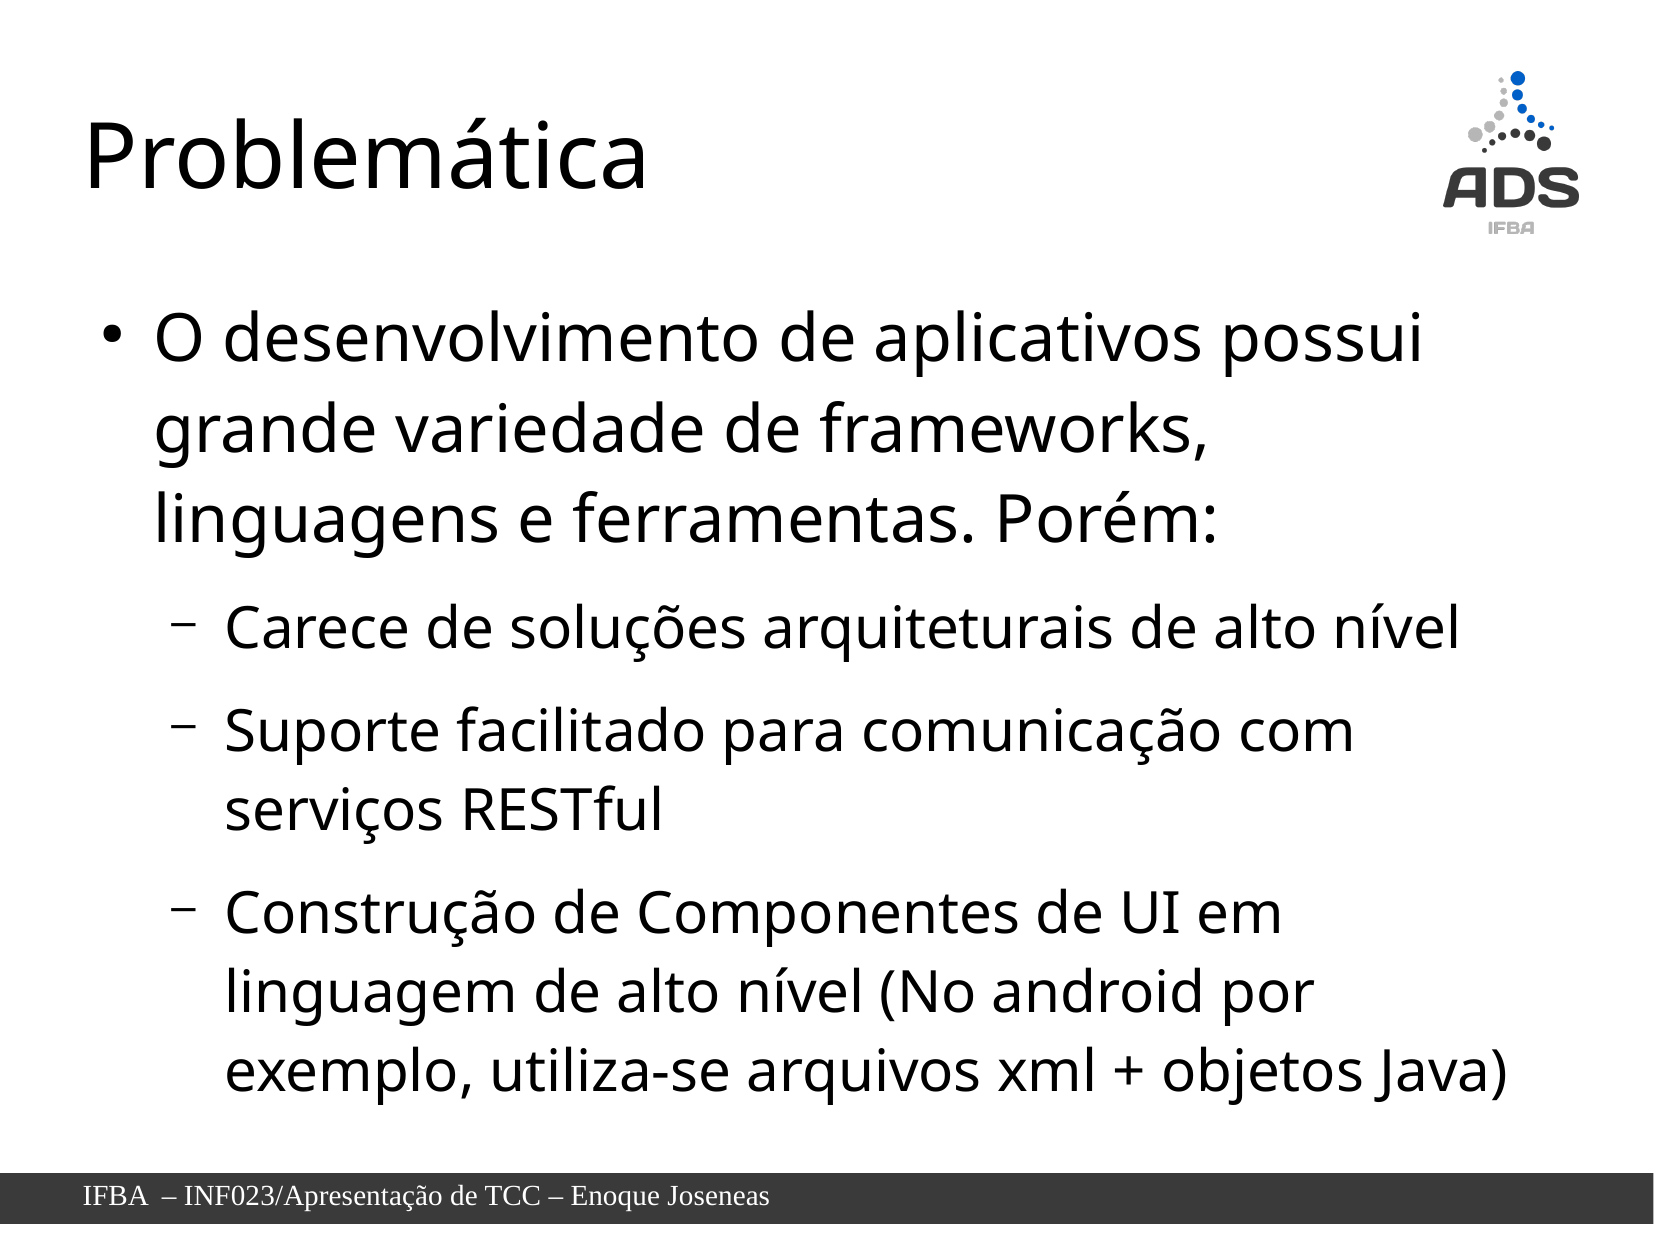

# Problemática
O desenvolvimento de aplicativos possui grande variedade de frameworks, linguagens e ferramentas. Porém:
Carece de soluções arquiteturais de alto nível
Suporte facilitado para comunicação com serviços RESTful
Construção de Componentes de UI em linguagem de alto nível (No android por exemplo, utiliza-se arquivos xml + objetos Java)